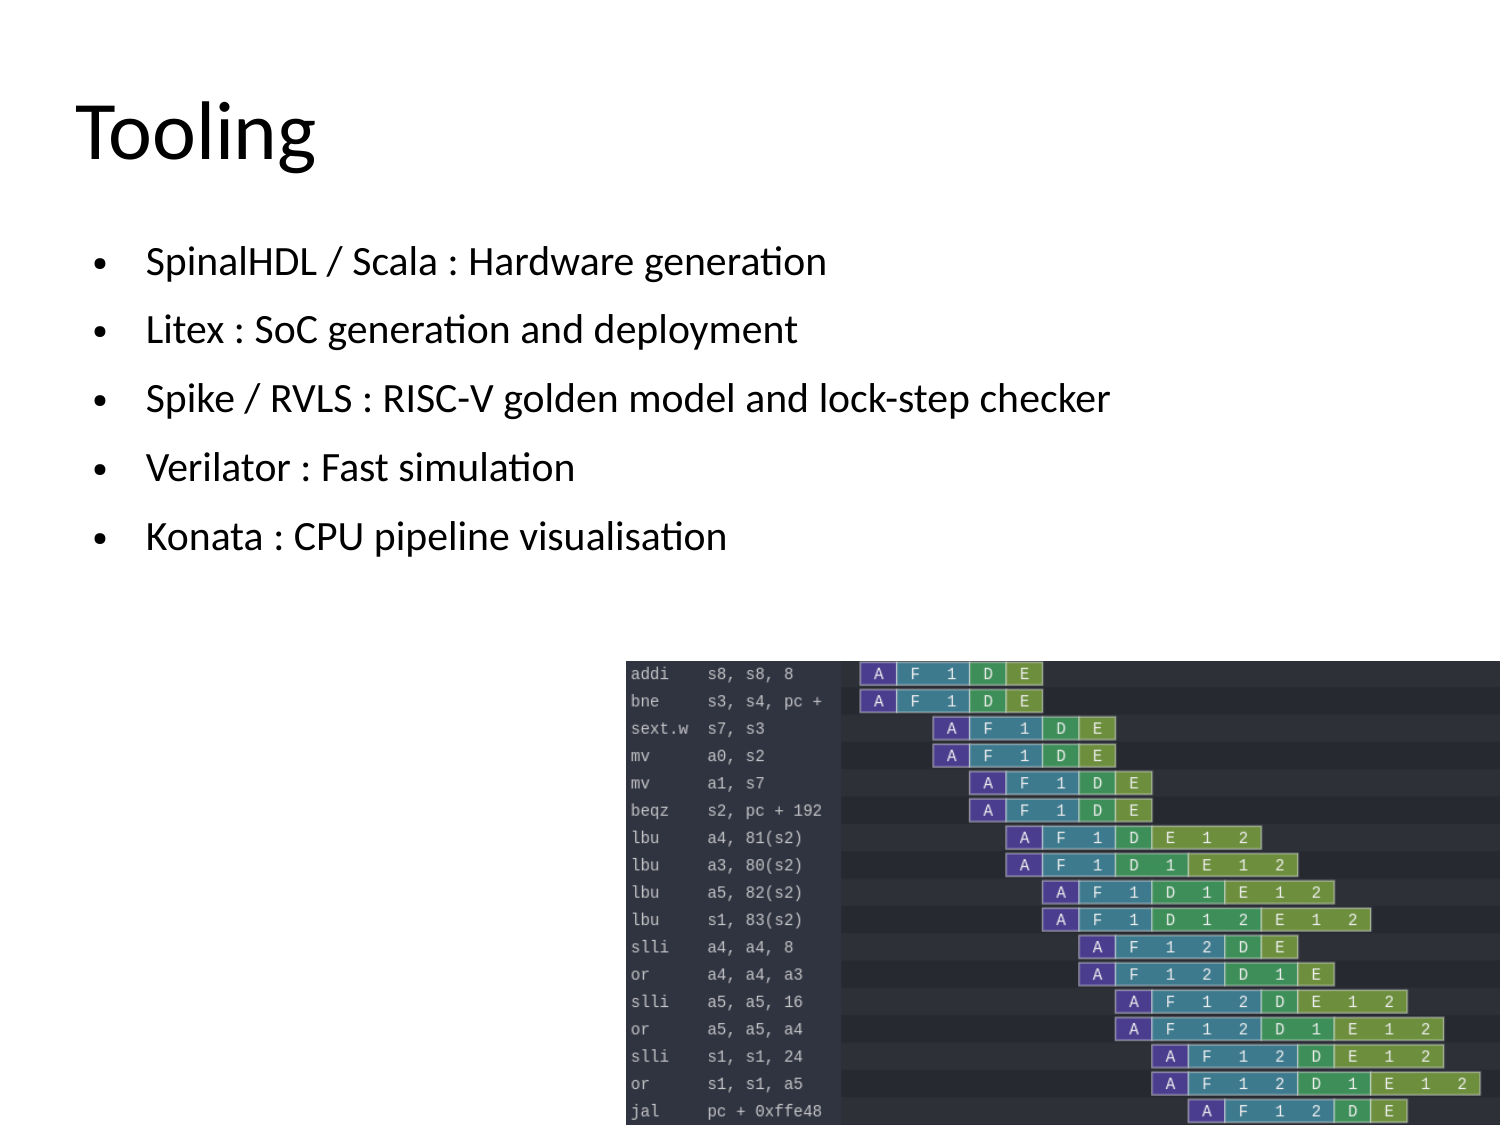

# Tooling
SpinalHDL / Scala : Hardware generation
Litex : SoC generation and deployment
Spike / RVLS : RISC-V golden model and lock-step checker
Verilator : Fast simulation
Konata : CPU pipeline visualisation